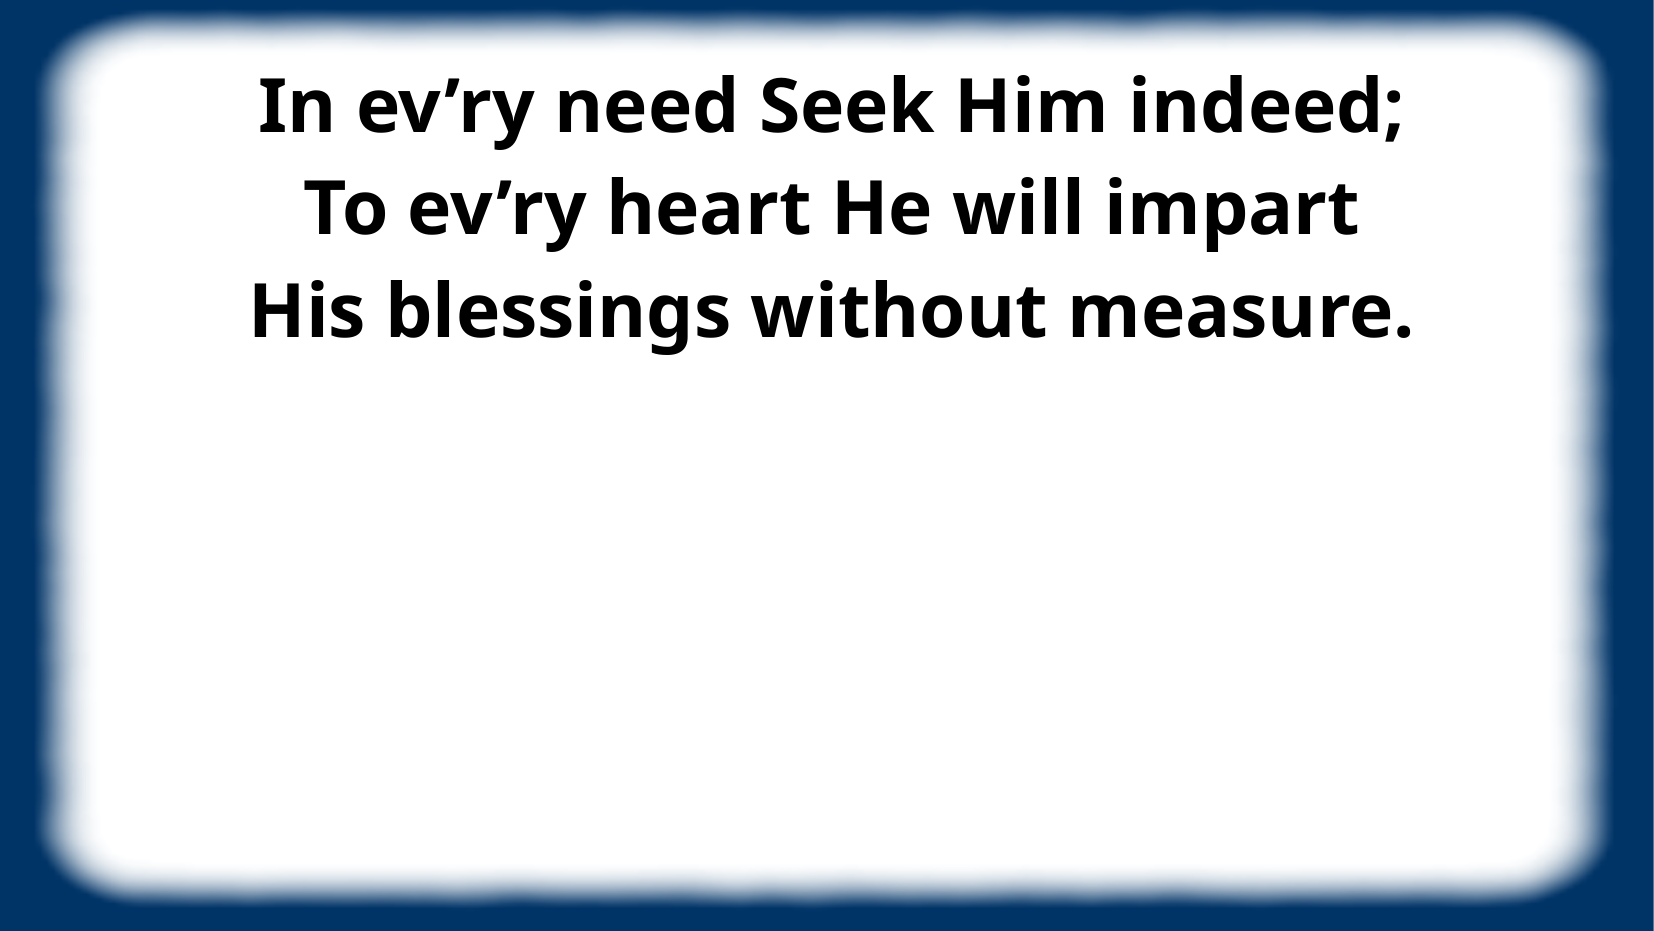

In ev’ry need Seek Him indeed;
To ev’ry heart He will impart
His blessings without measure.